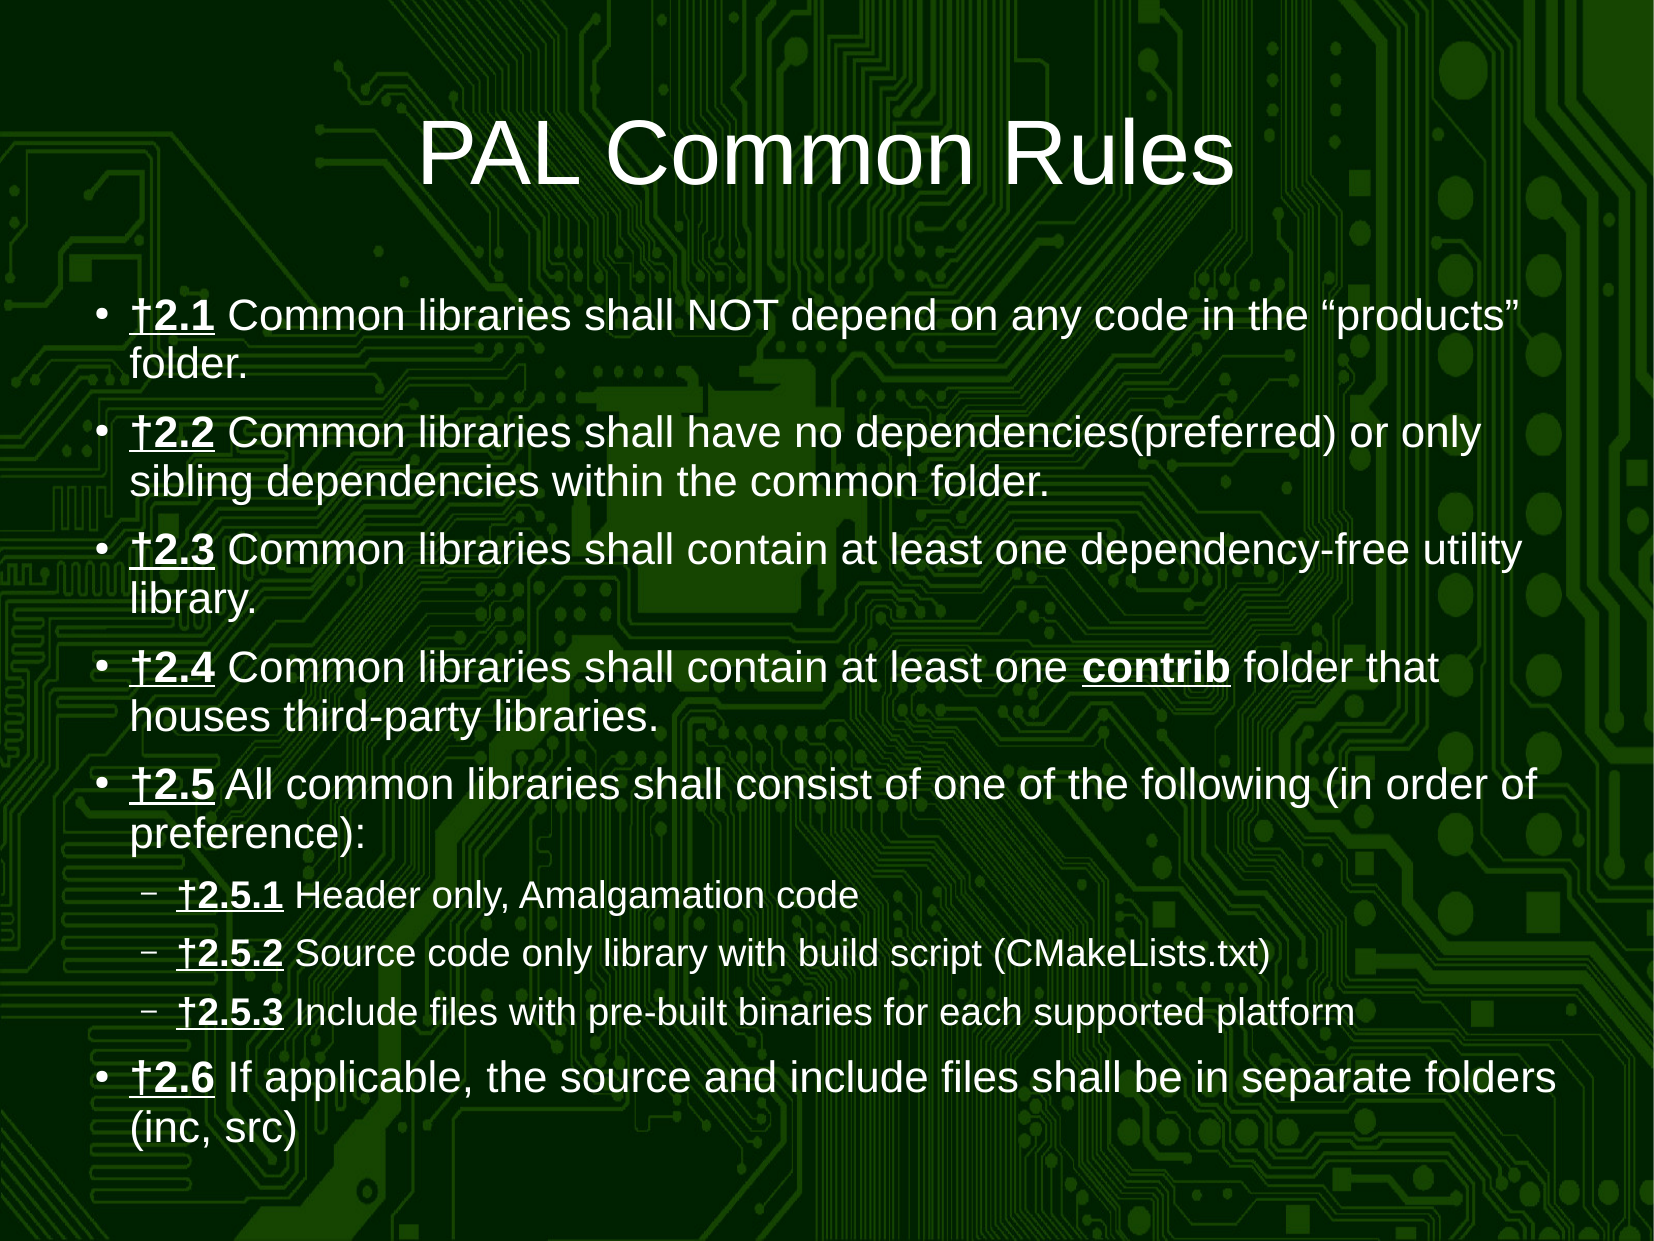

# PAL Common Rules
†2.1 Common libraries shall NOT depend on any code in the “products” folder.
†2.2 Common libraries shall have no dependencies(preferred) or only sibling dependencies within the common folder.
†2.3 Common libraries shall contain at least one dependency-free utility library.
†2.4 Common libraries shall contain at least one contrib folder that houses third-party libraries.
†2.5 All common libraries shall consist of one of the following (in order of preference):
†2.5.1 Header only, Amalgamation code
†2.5.2 Source code only library with build script (CMakeLists.txt)
†2.5.3 Include files with pre-built binaries for each supported platform
†2.6 If applicable, the source and include files shall be in separate folders (inc, src)